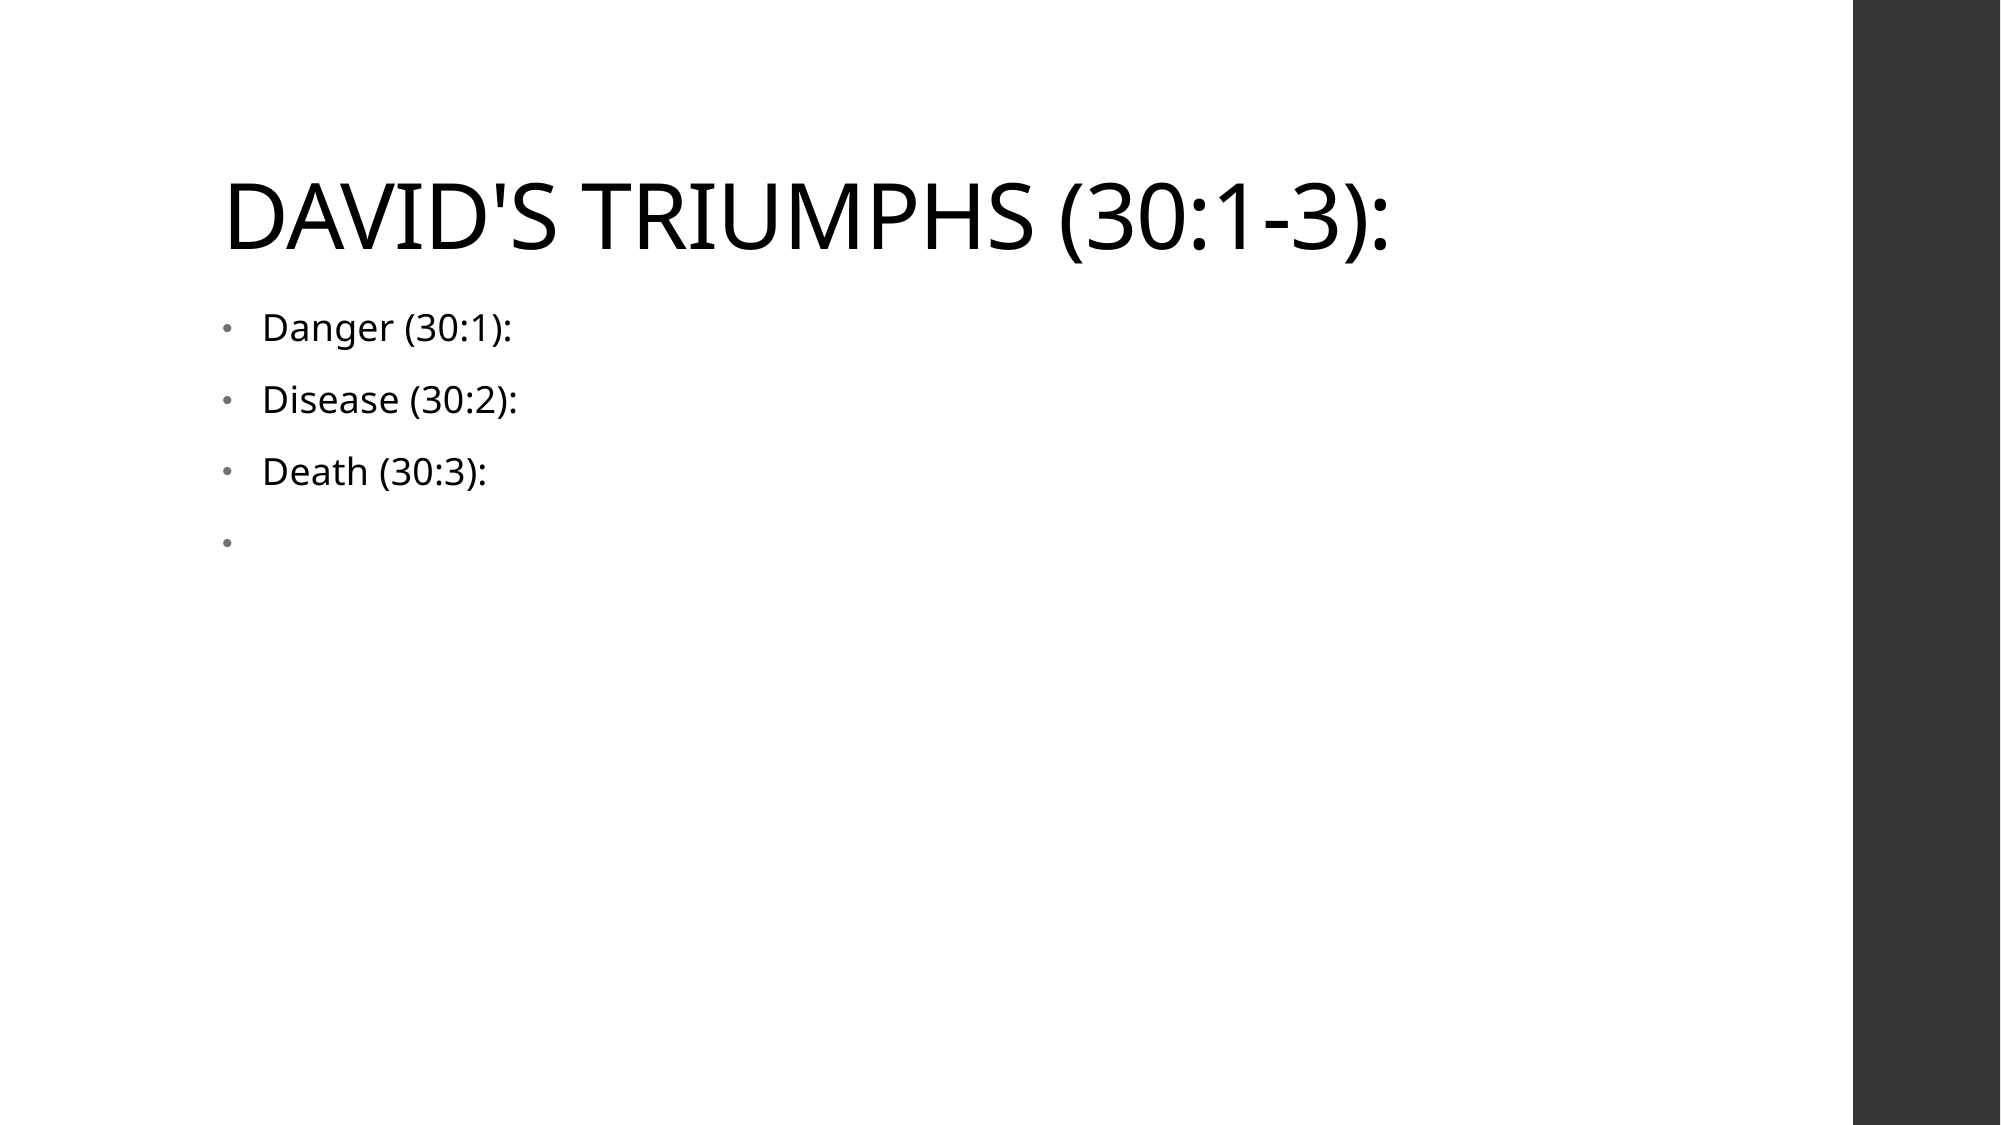

# DAVID'S TRIUMPHS (30:1-3):
 Danger (30:1):
 Disease (30:2):
 Death (30:3):